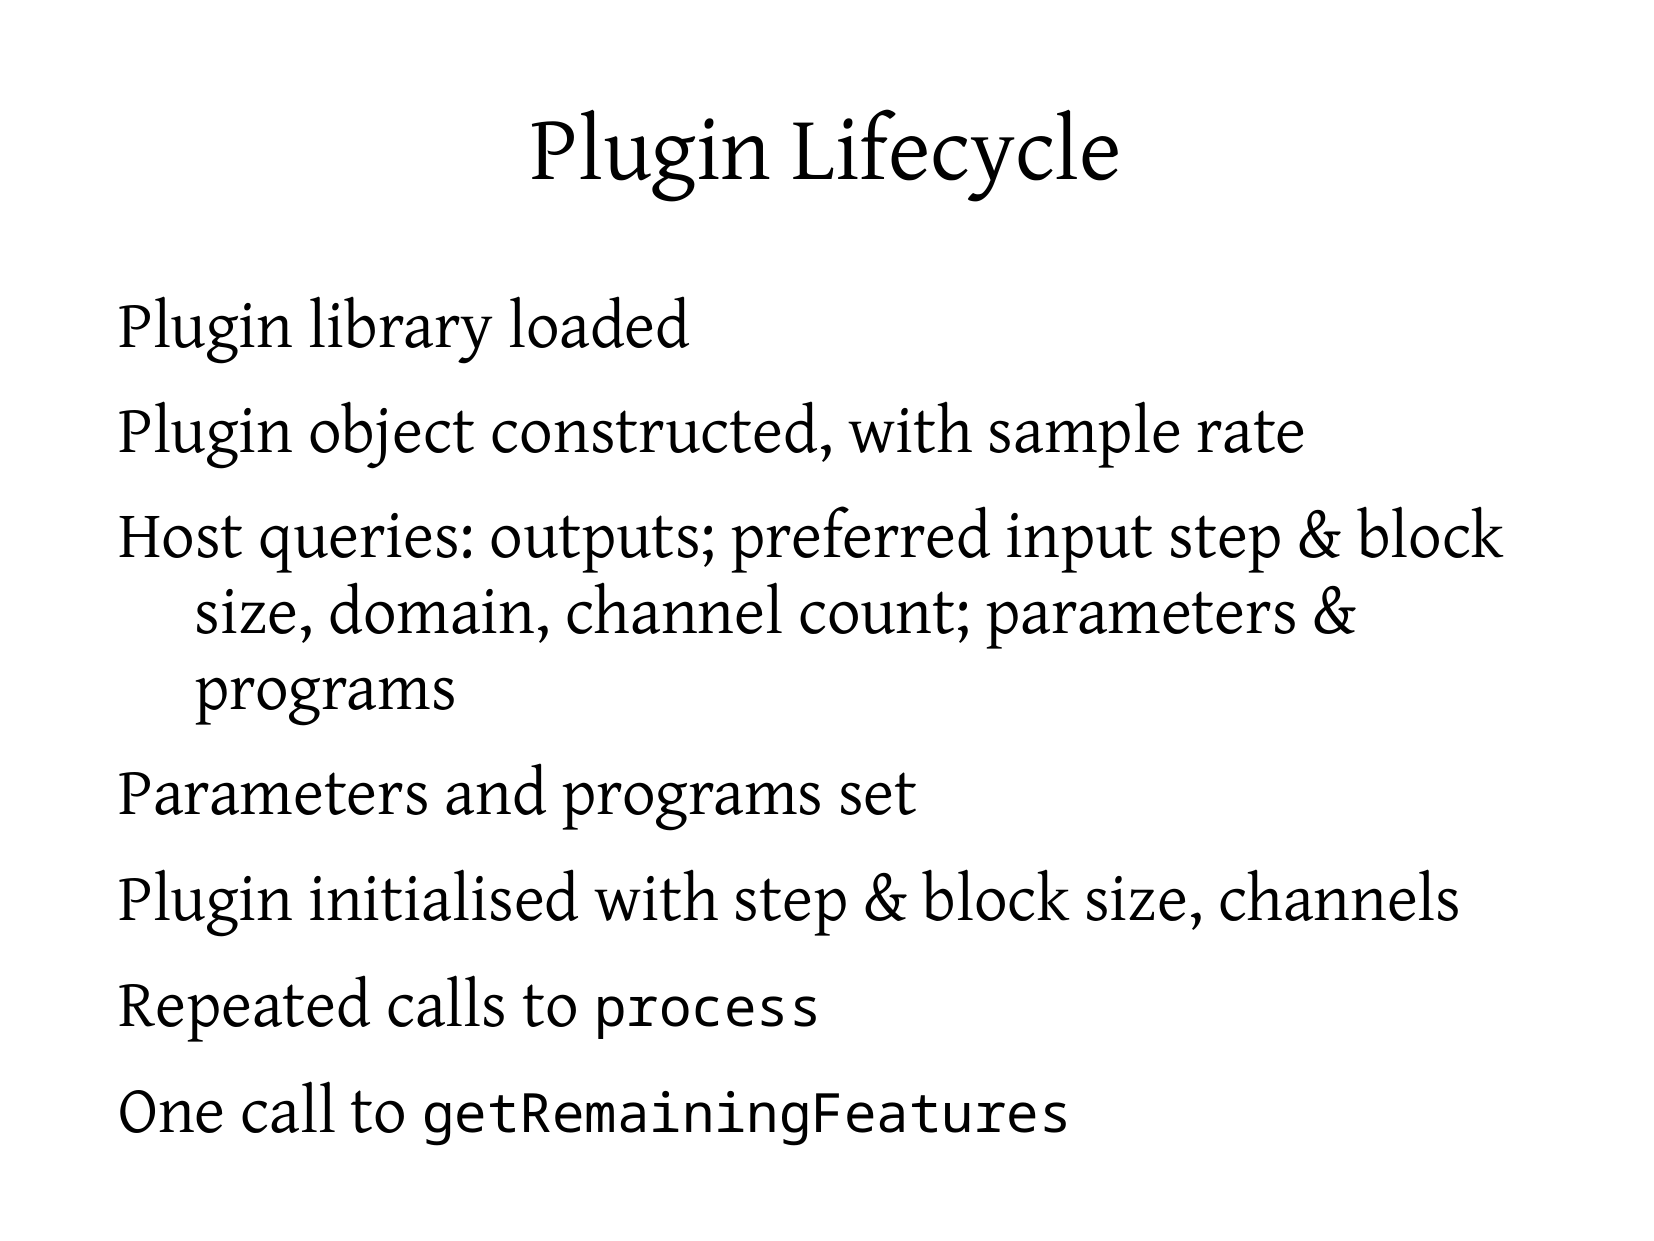

# Plugin Lifecycle
Plugin library loaded
Plugin object constructed, with sample rate
Host queries: outputs; preferred input step & block size, domain, channel count; parameters & programs
Parameters and programs set
Plugin initialised with step & block size, channels
Repeated calls to process
One call to getRemainingFeatures